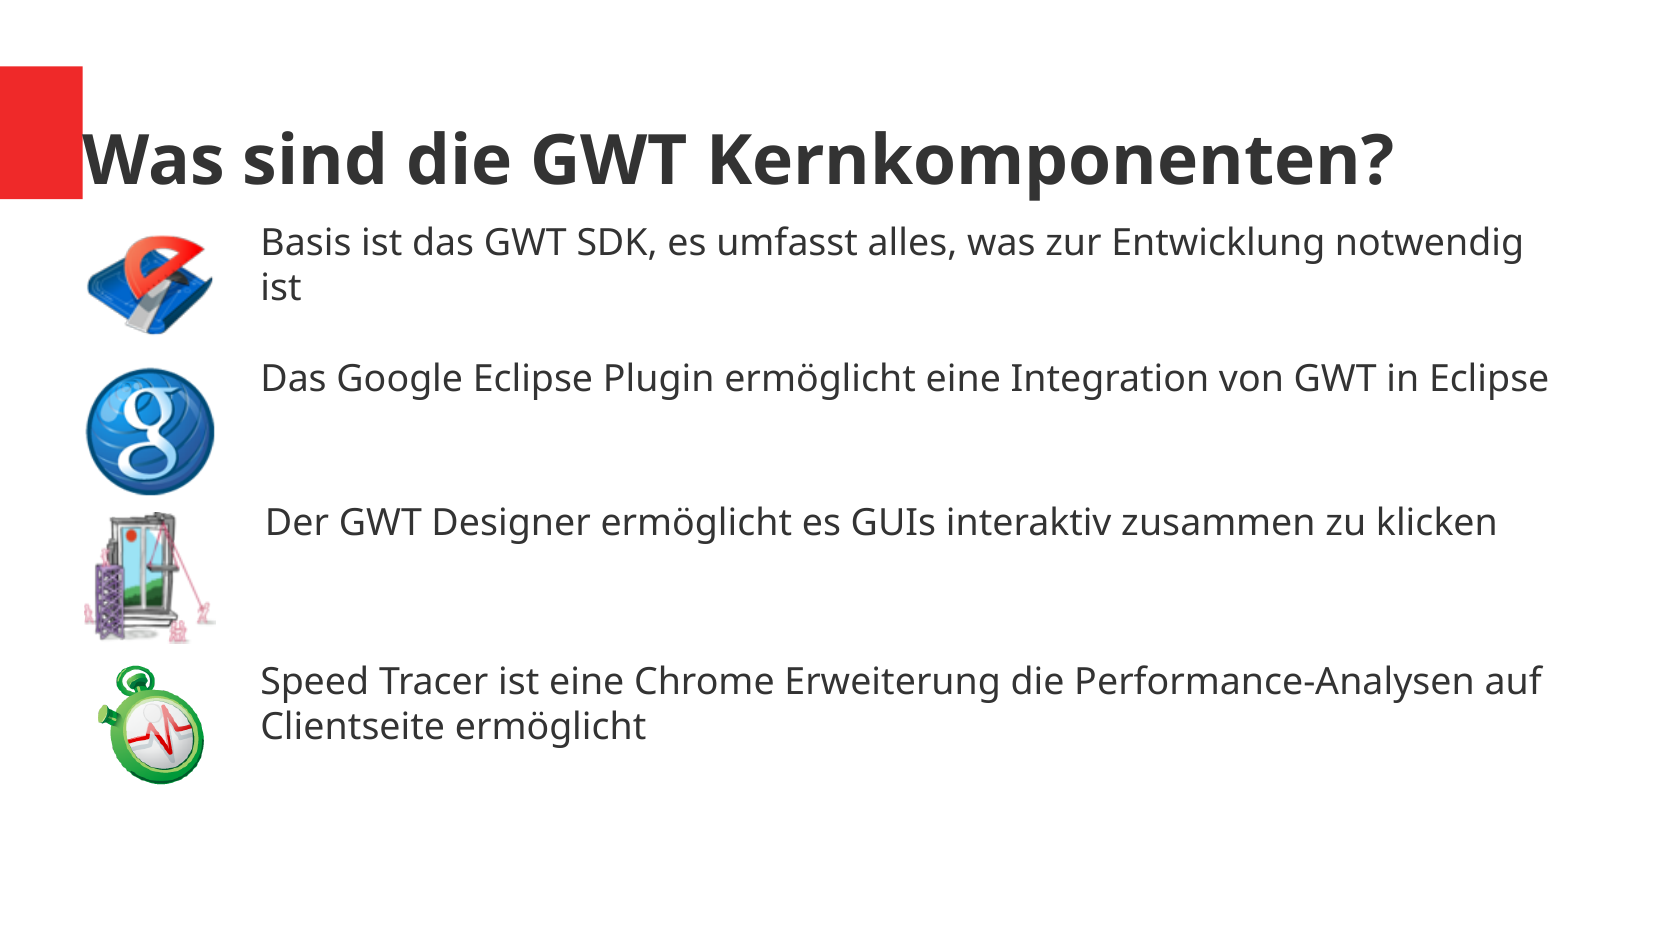

# Was sind die GWT Kernkomponenten?
Basis ist das GWT SDK, es umfasst alles, was zur Entwicklung notwendig ist
Das Google Eclipse Plugin ermöglicht eine Integration von GWT in Eclipse
Der GWT Designer ermöglicht es GUIs interaktiv zusammen zu klicken
Speed Tracer ist eine Chrome Erweiterung die Performance-Analysen auf Clientseite ermöglicht